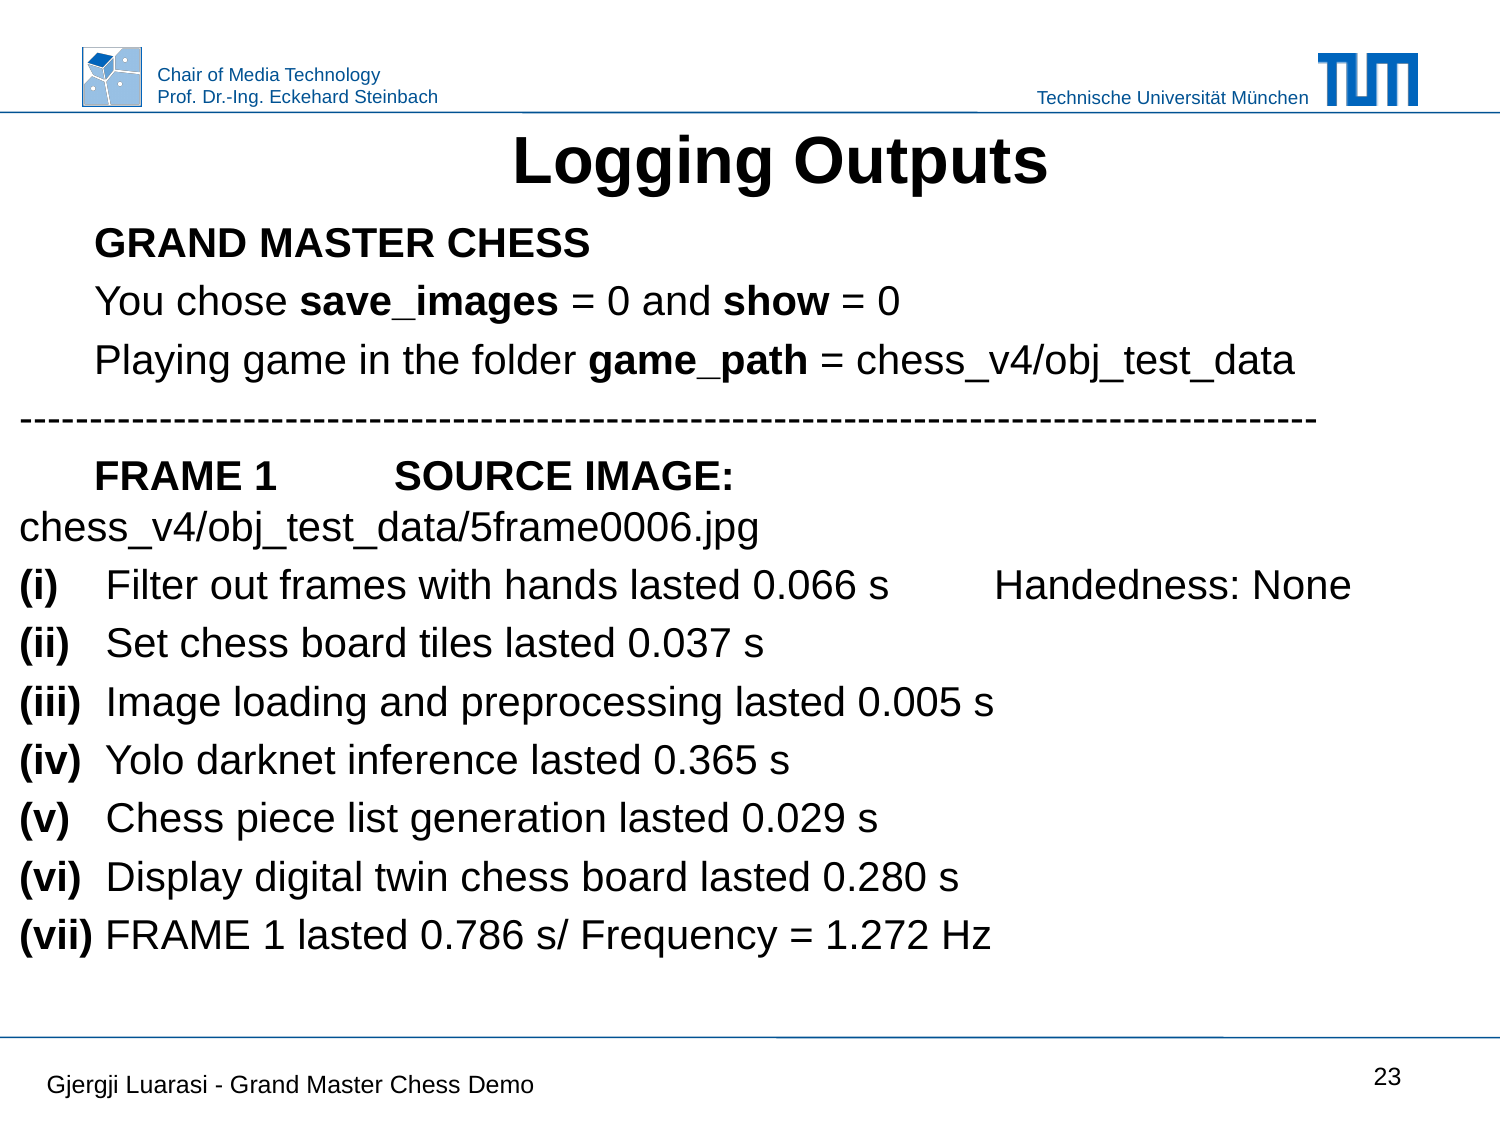

# Logging Outputs
	GRAND MASTER CHESS
 	You chose save_images = 0 and show = 0
 	Playing game in the folder game_path = chess_v4/obj_test_data
---------------------------------------------------------------------------------------------
	FRAME 1		SOURCE IMAGE: chess_v4/obj_test_data/5frame0006.jpg
(i)	 Filter out frames with hands lasted 0.066 s 		Handedness: None
(ii)	 Set chess board tiles lasted 0.037 s
(iii)	 Image loading and preprocessing lasted 0.005 s
(iv)	 Yolo darknet inference lasted 0.365 s
(v)	 Chess piece list generation lasted 0.029 s
(vi)	 Display digital twin chess board lasted 0.280 s
(vii) FRAME 1 lasted 0.786 s/ Frequency = 1.272 Hz
Gjergji Luarasi - Grand Master Chess Demo